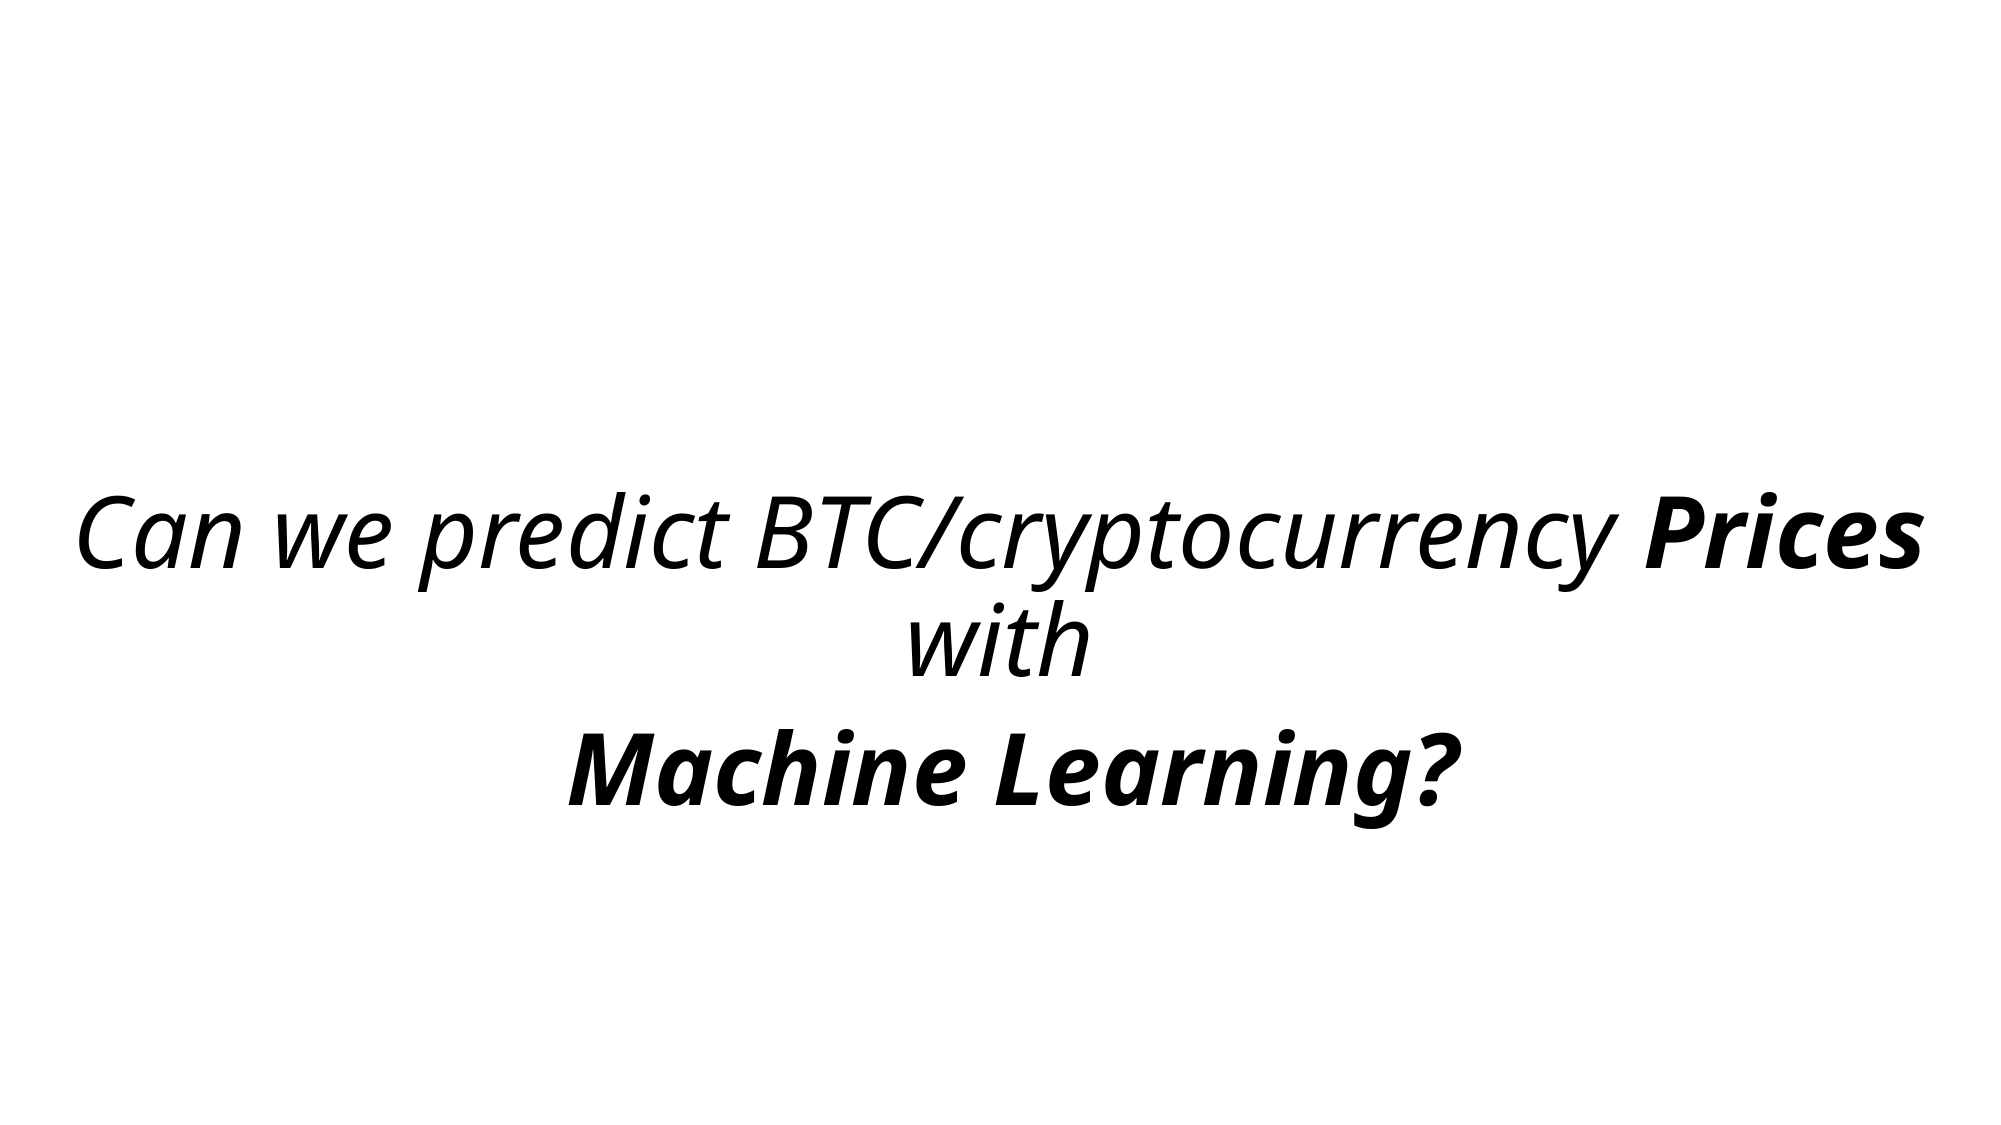

# Can we predict BTC/cryptocurrency Prices with
 Machine Learning?